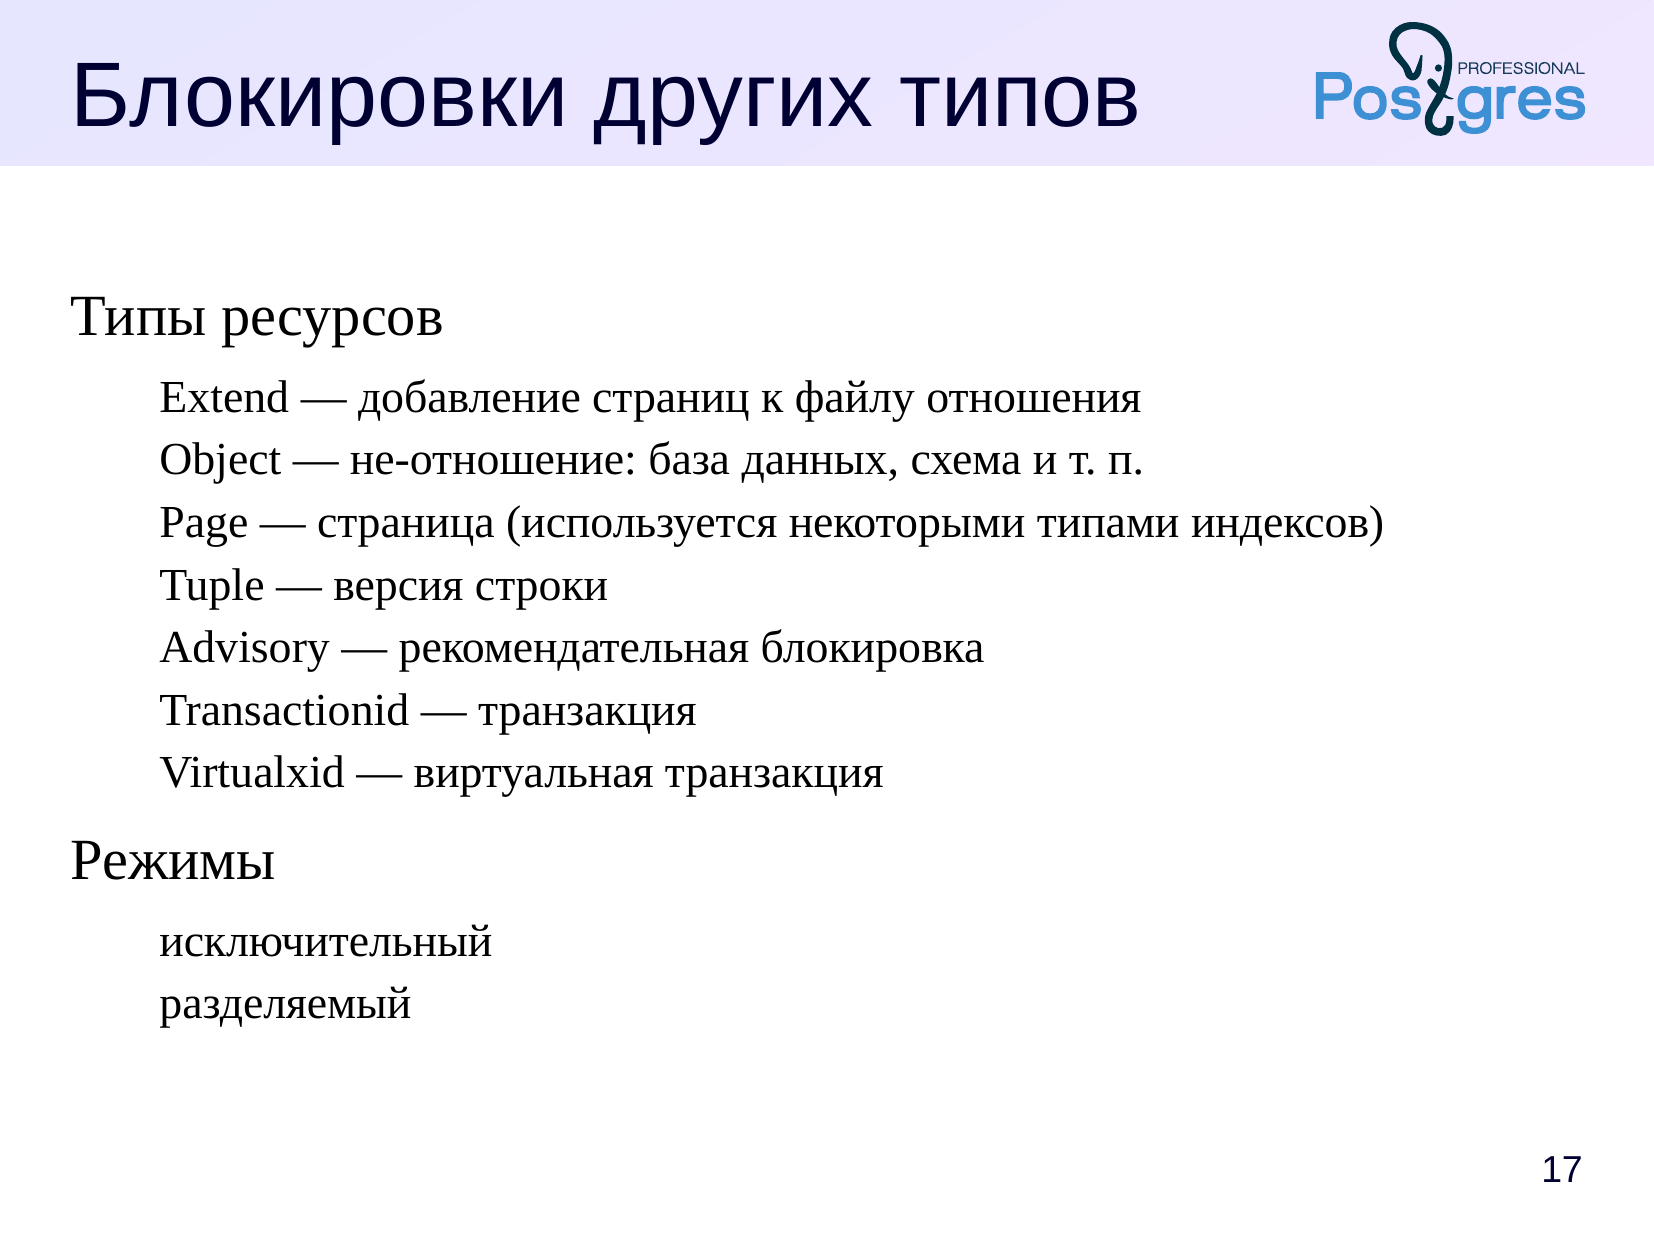

# Блокировки других типов
Типы ресурсов
Extend — добавление страниц к файлу отношения
Object — не-отношение: база данных, схема и т. п.
Page — страница (используется некоторыми типами индексов)
Tuple — версия строки
Advisory — рекомендательная блокировка
Transactionid — транзакция
Virtualxid — виртуальная транзакция
Режимы
исключительный
разделяемый